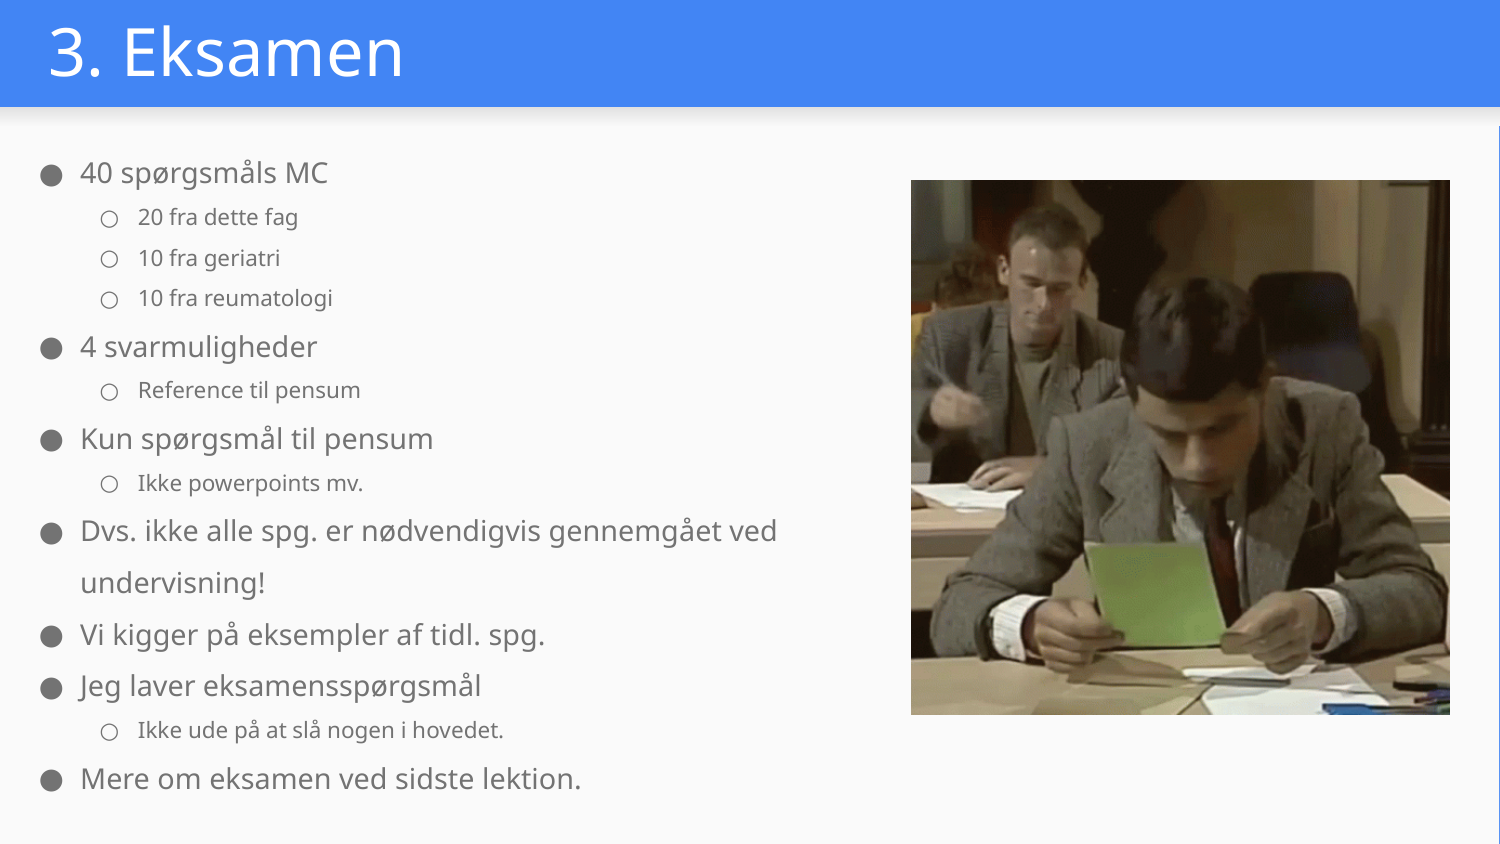

# 3. Eksamen
40 spørgsmåls MC
20 fra dette fag
10 fra geriatri
10 fra reumatologi
4 svarmuligheder
Reference til pensum
Kun spørgsmål til pensum
Ikke powerpoints mv.
Dvs. ikke alle spg. er nødvendigvis gennemgået ved undervisning!
Vi kigger på eksempler af tidl. spg.
Jeg laver eksamensspørgsmål
Ikke ude på at slå nogen i hovedet.
Mere om eksamen ved sidste lektion.